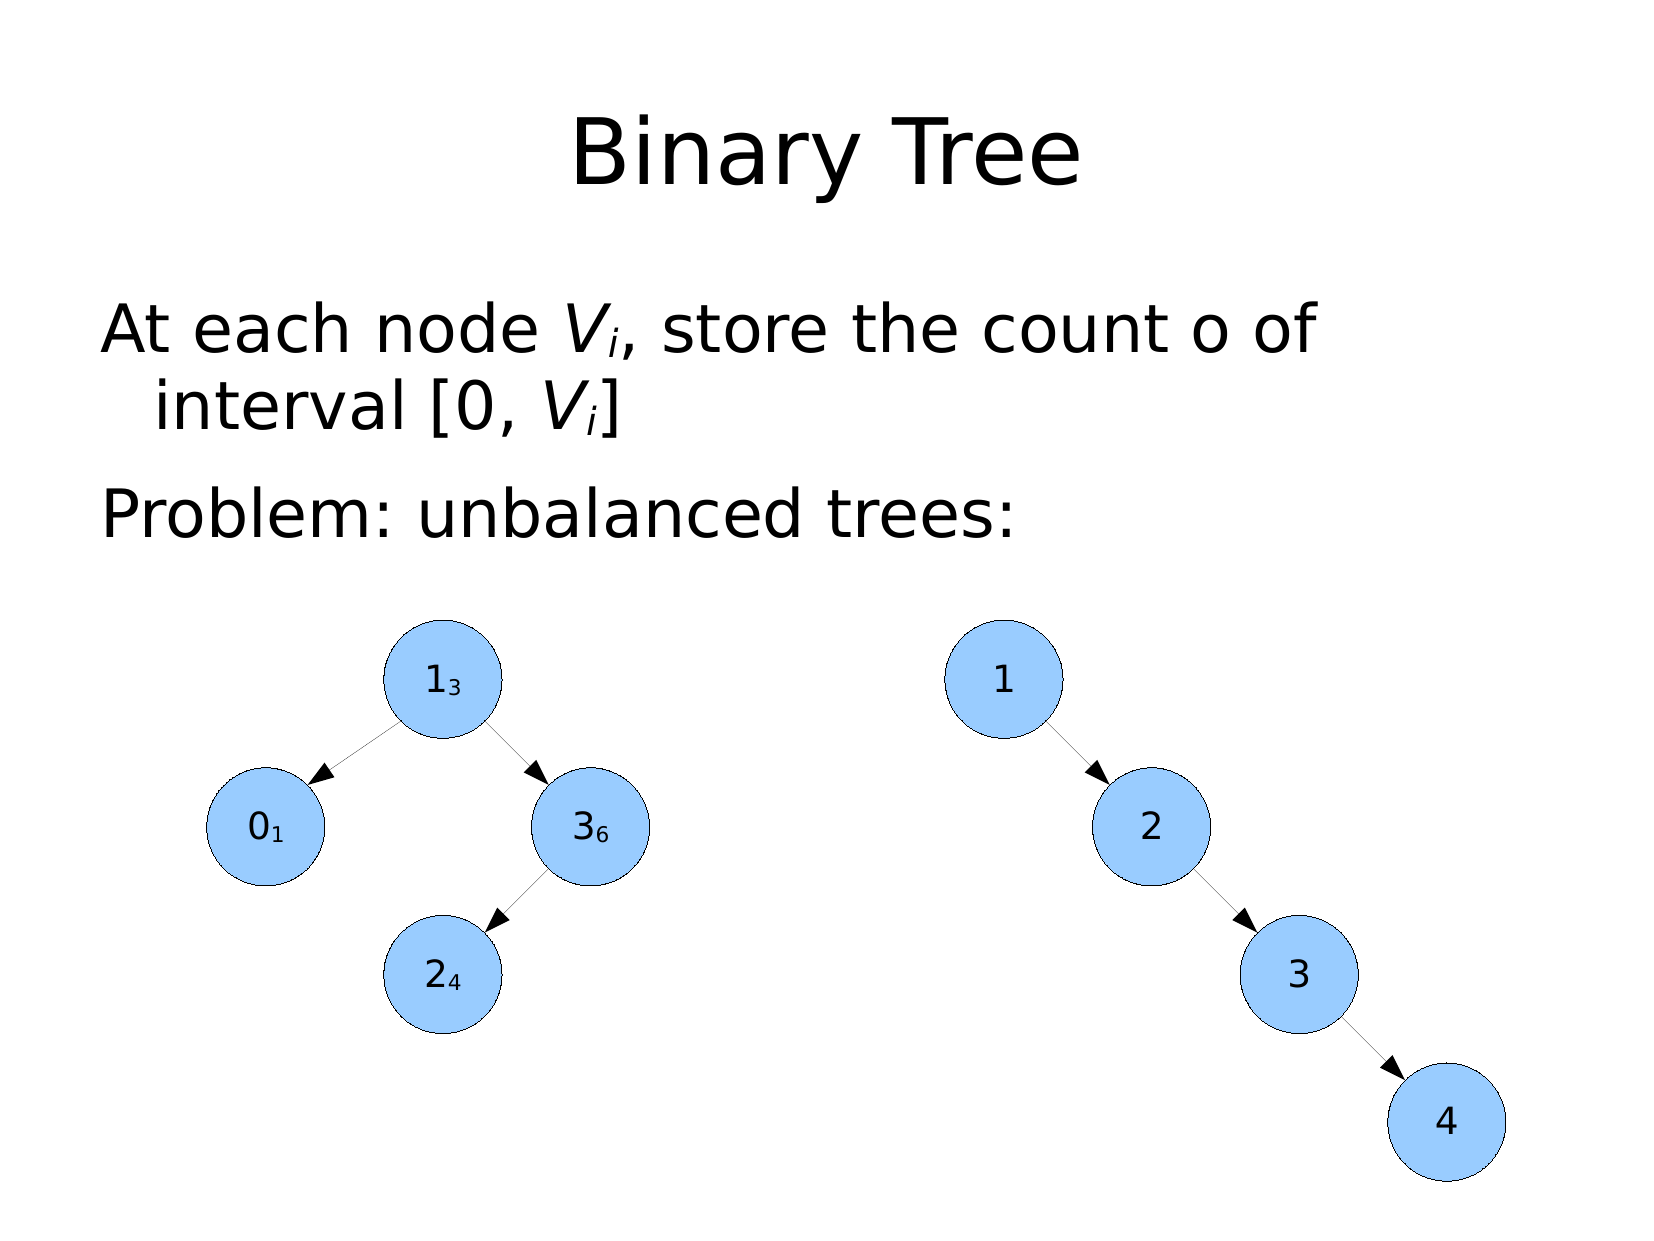

# Binary Tree
At each node Vi, store the count o of interval [0, Vi]
Problem: unbalanced trees:
13
1
01
36
2
24
3
4